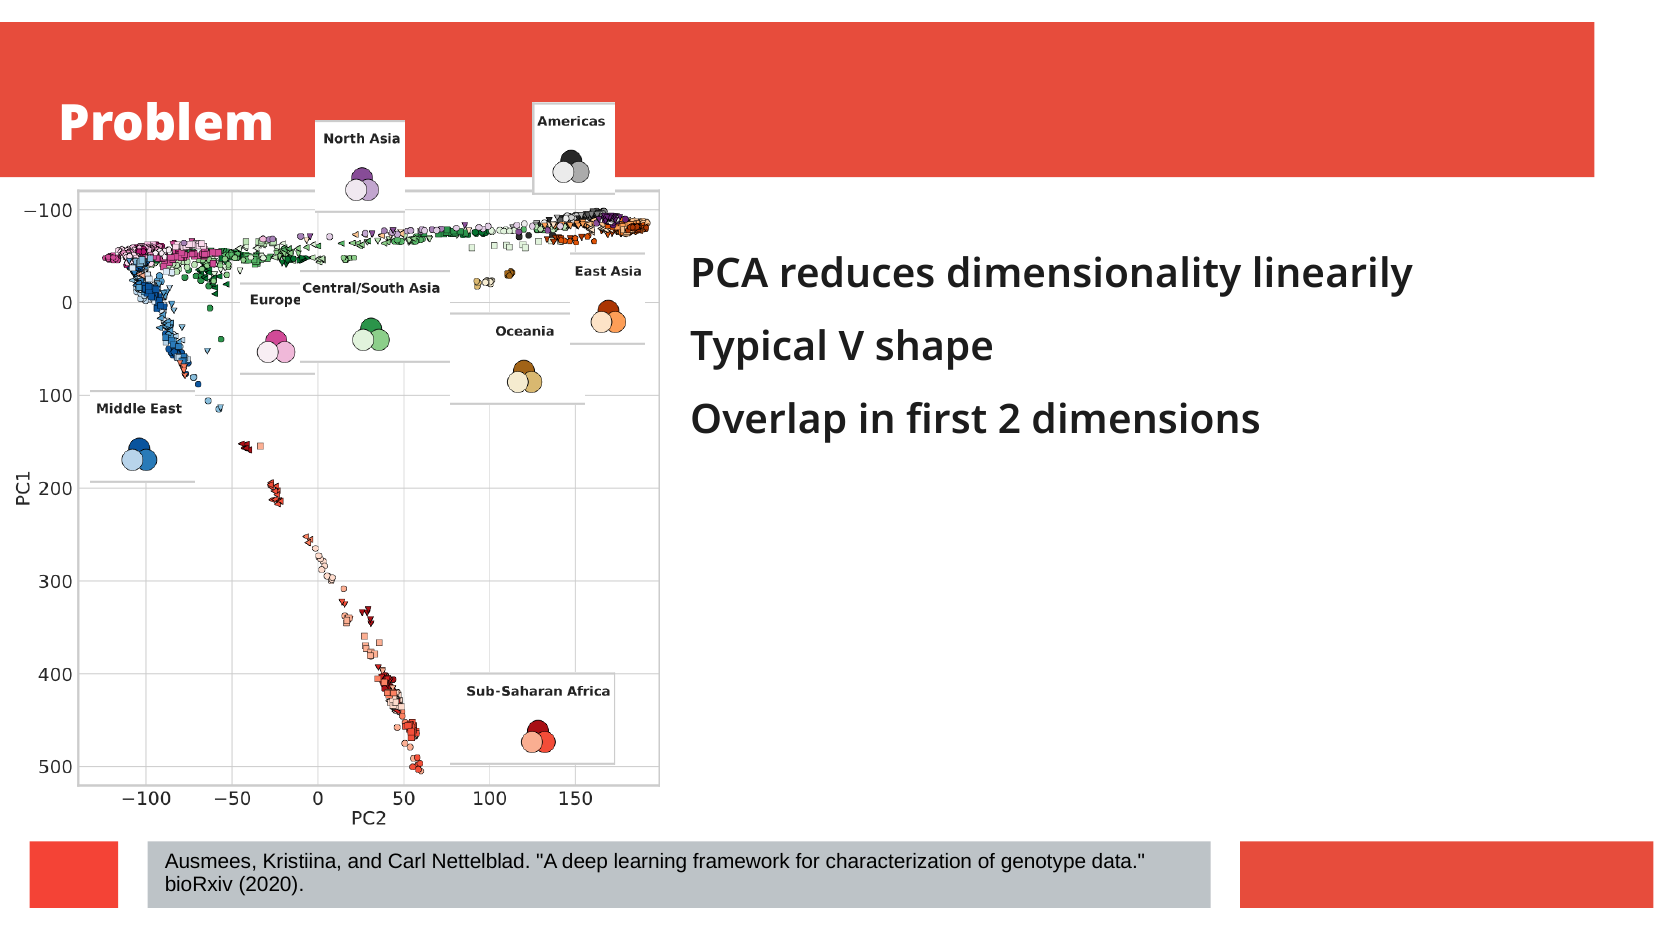

# Problem
PCA reduces dimensionality linearily
Typical V shape
Overlap in first 2 dimensions
Ausmees, Kristiina, and Carl Nettelblad. "A deep learning framework for characterization of genotype data." bioRxiv (2020).